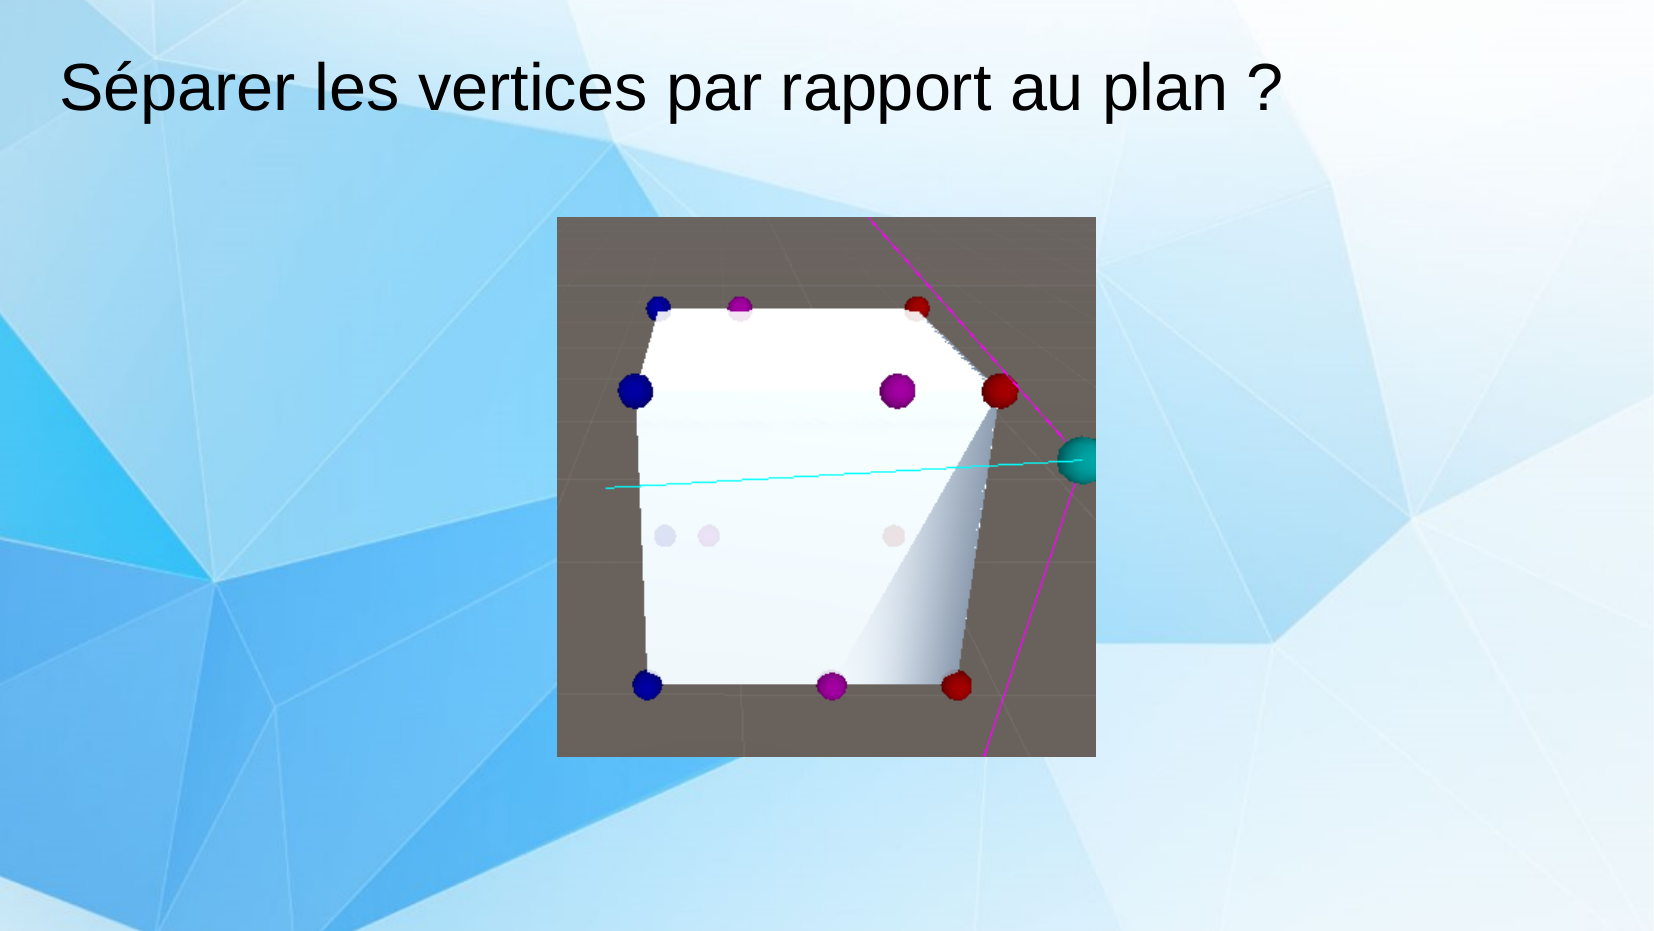

# Séparer les vertices par rapport au plan ?